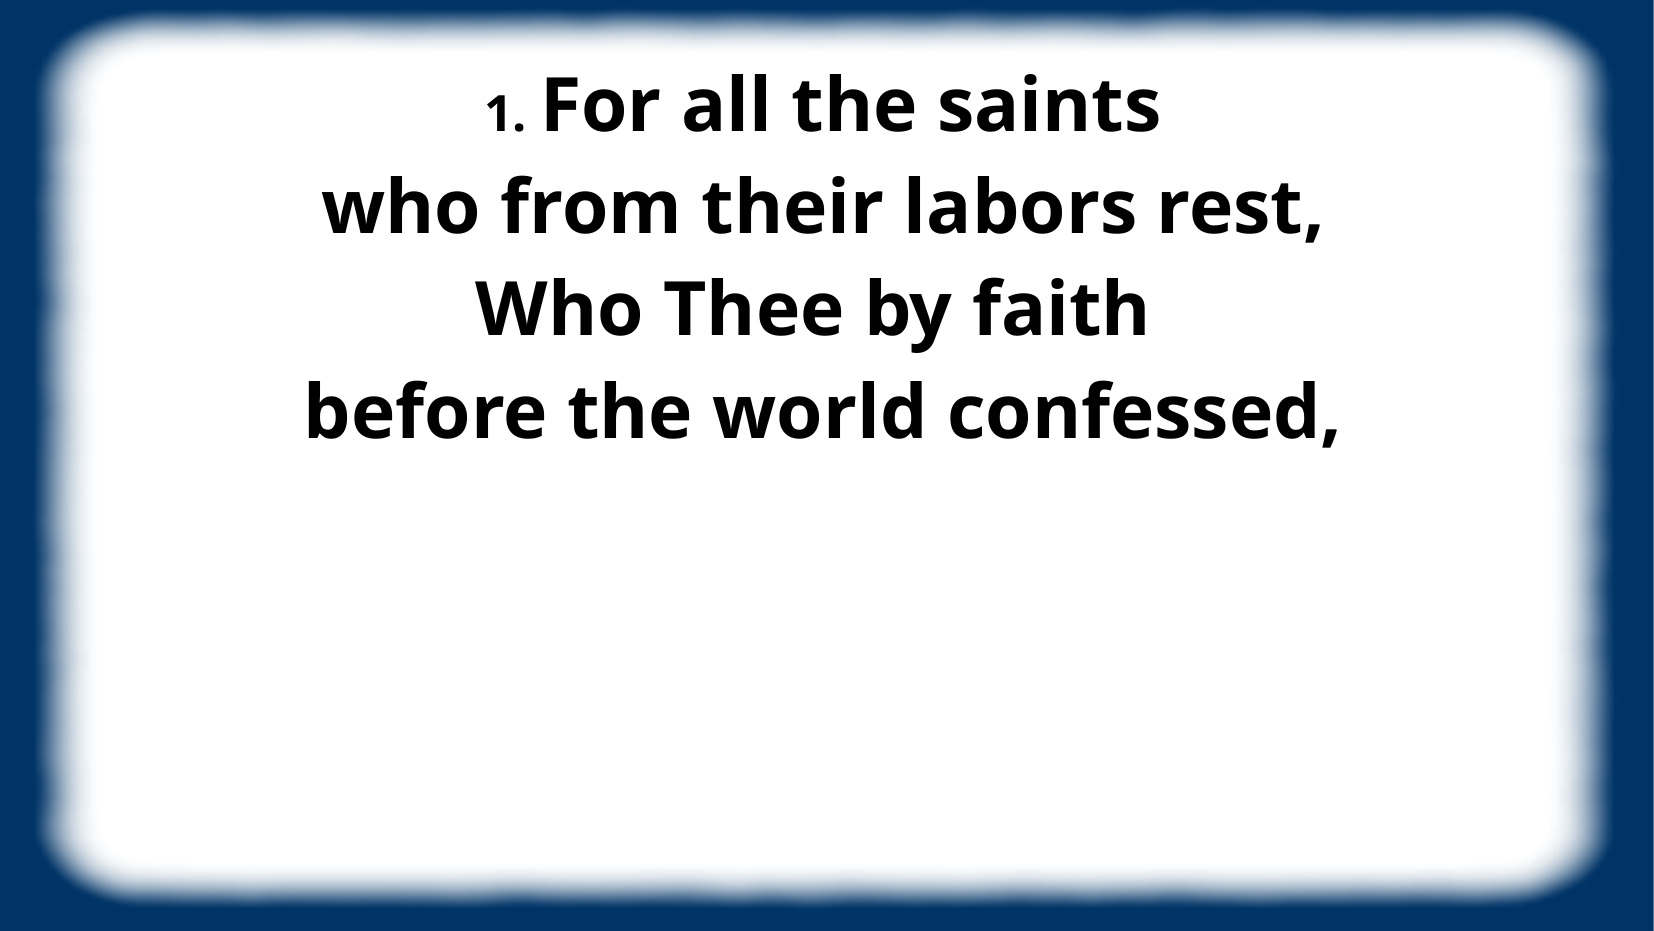

# 1. For all the saints who from their labors rest, Who Thee by faith before the world confessed,